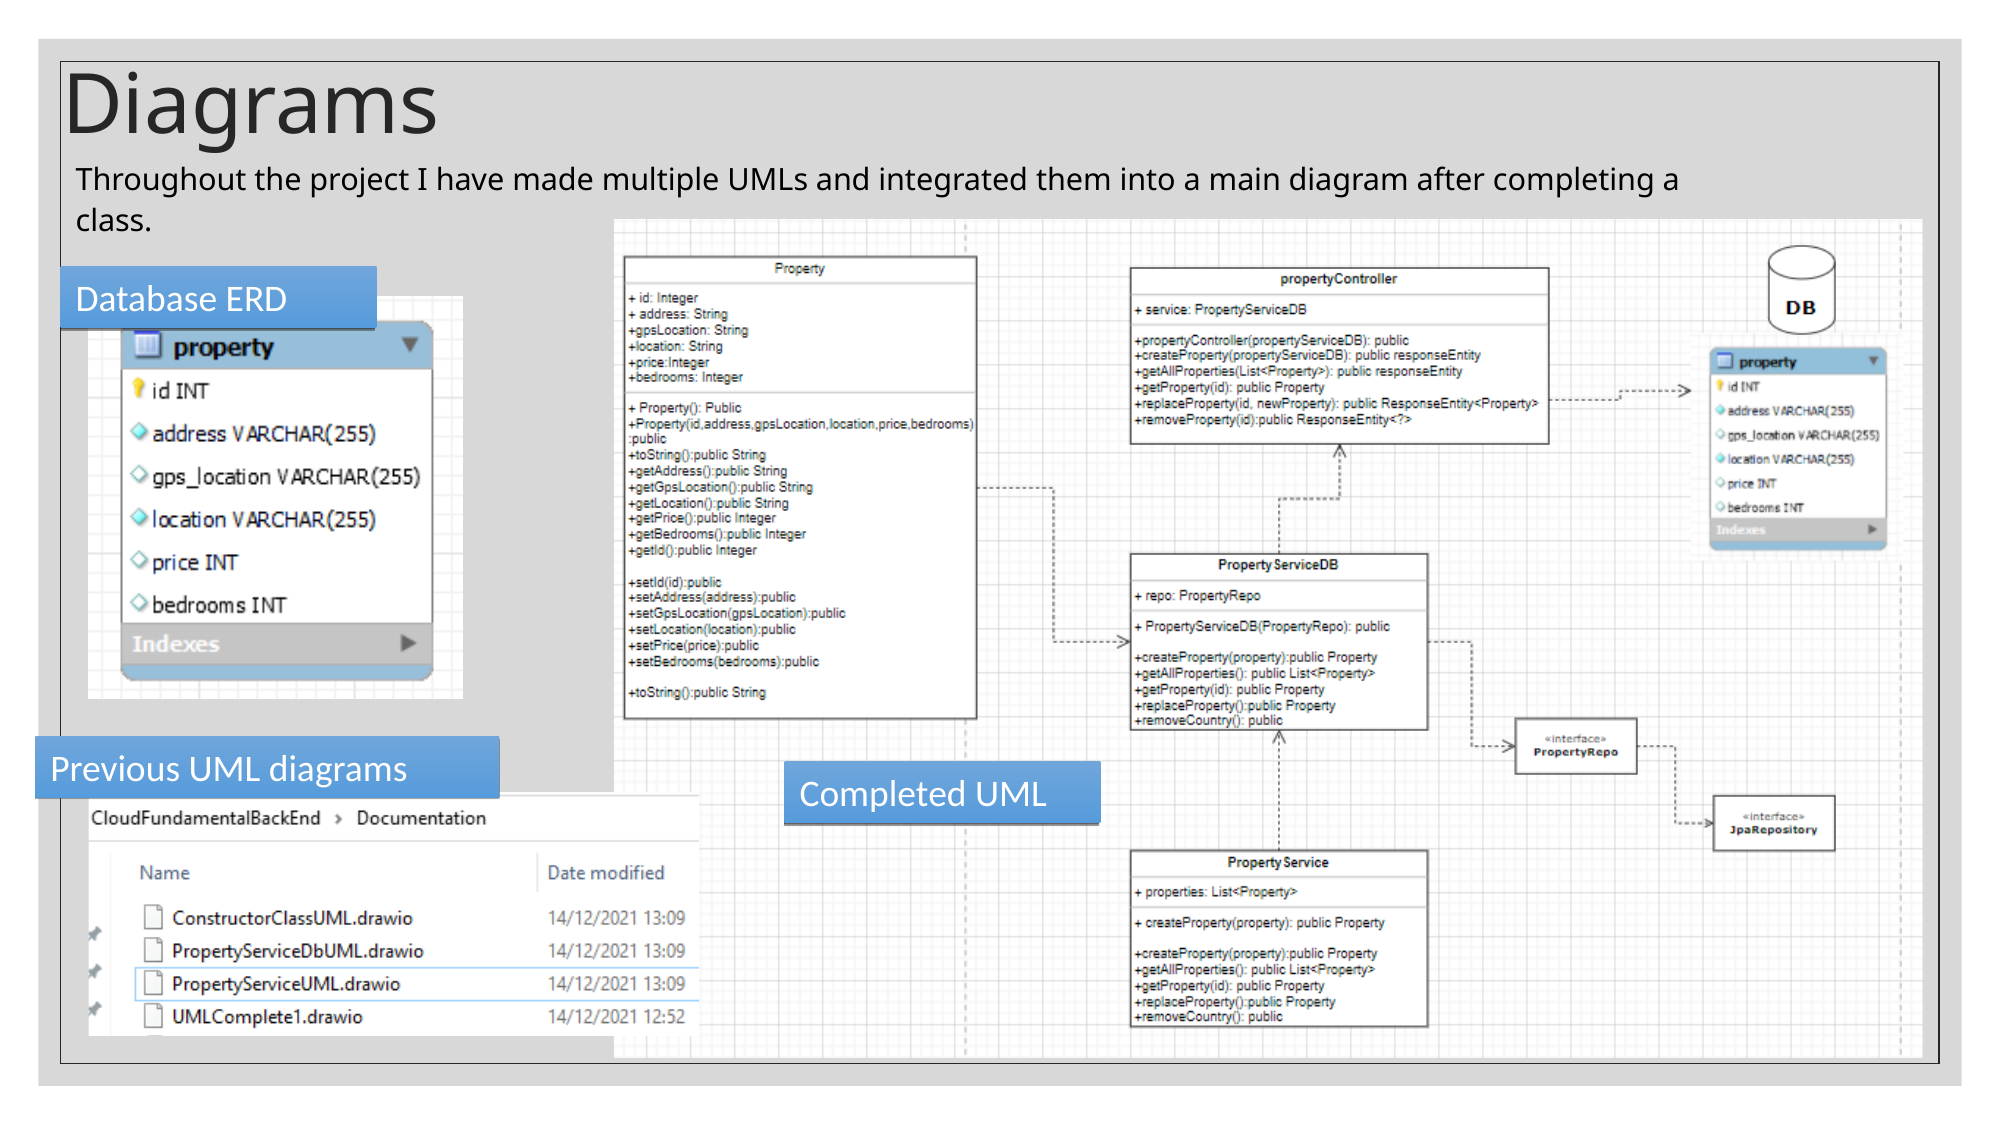

# Diagrams
Throughout the project I have made multiple UMLs and integrated them into a main diagram after completing a class.
Database ERD
Previous UML diagrams
Completed UML